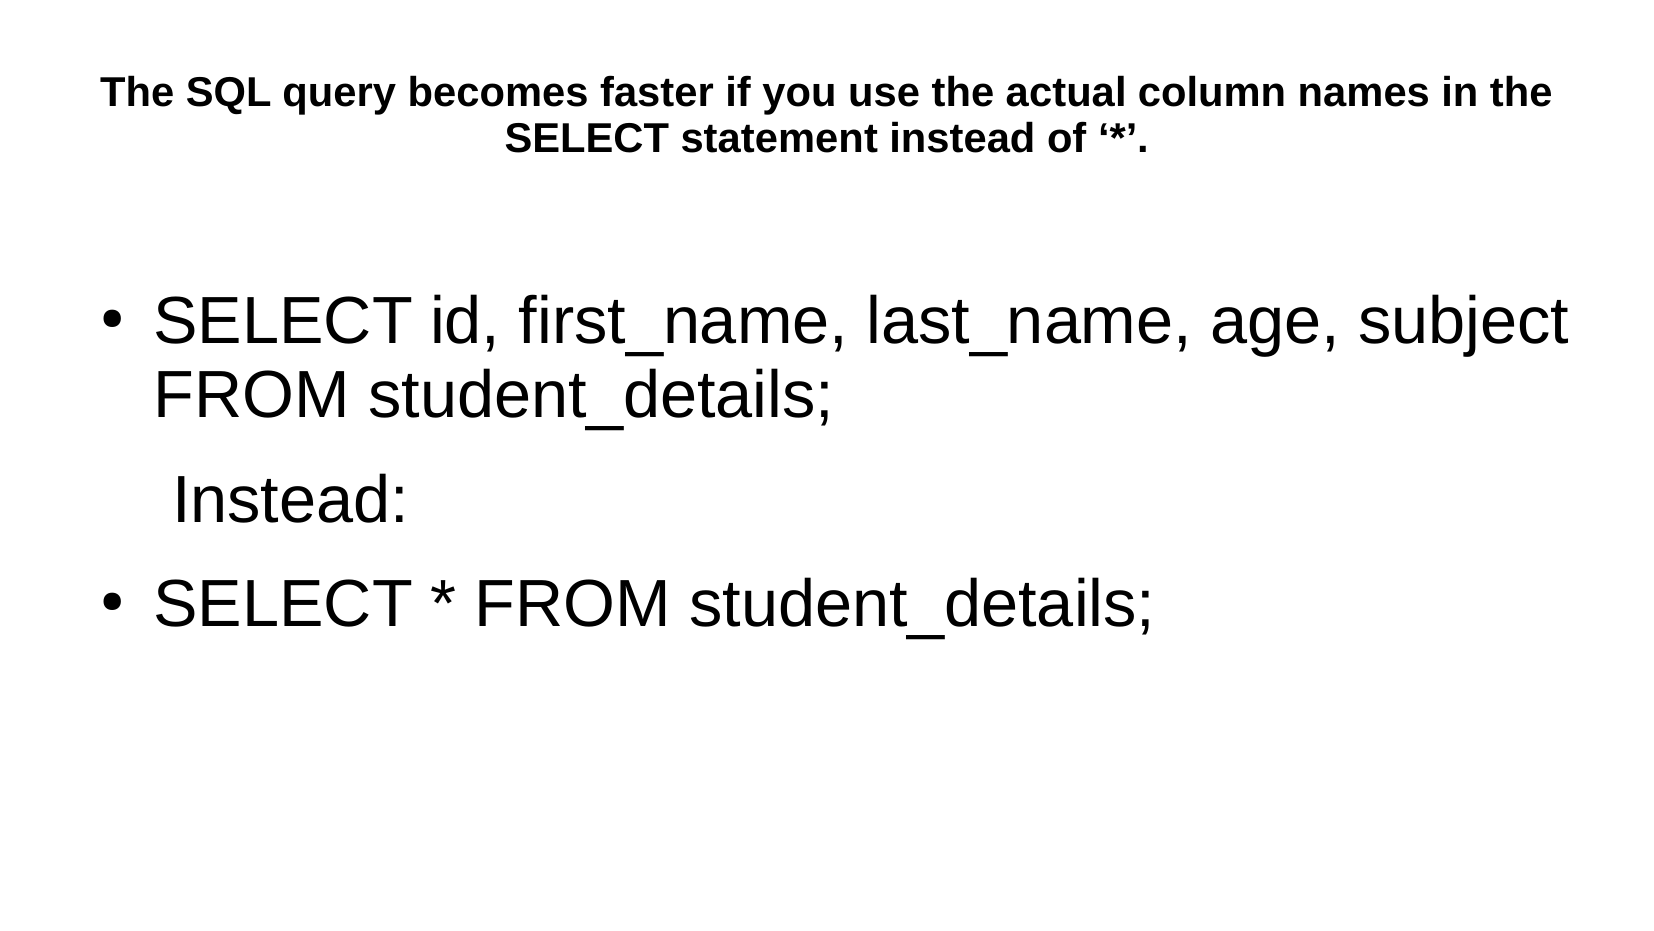

# The SQL query becomes faster if you use the actual column names in the SELECT statement instead of ‘*’.
SELECT id, first_name, last_name, age, subject FROM student_details;
 Instead:
SELECT * FROM student_details;